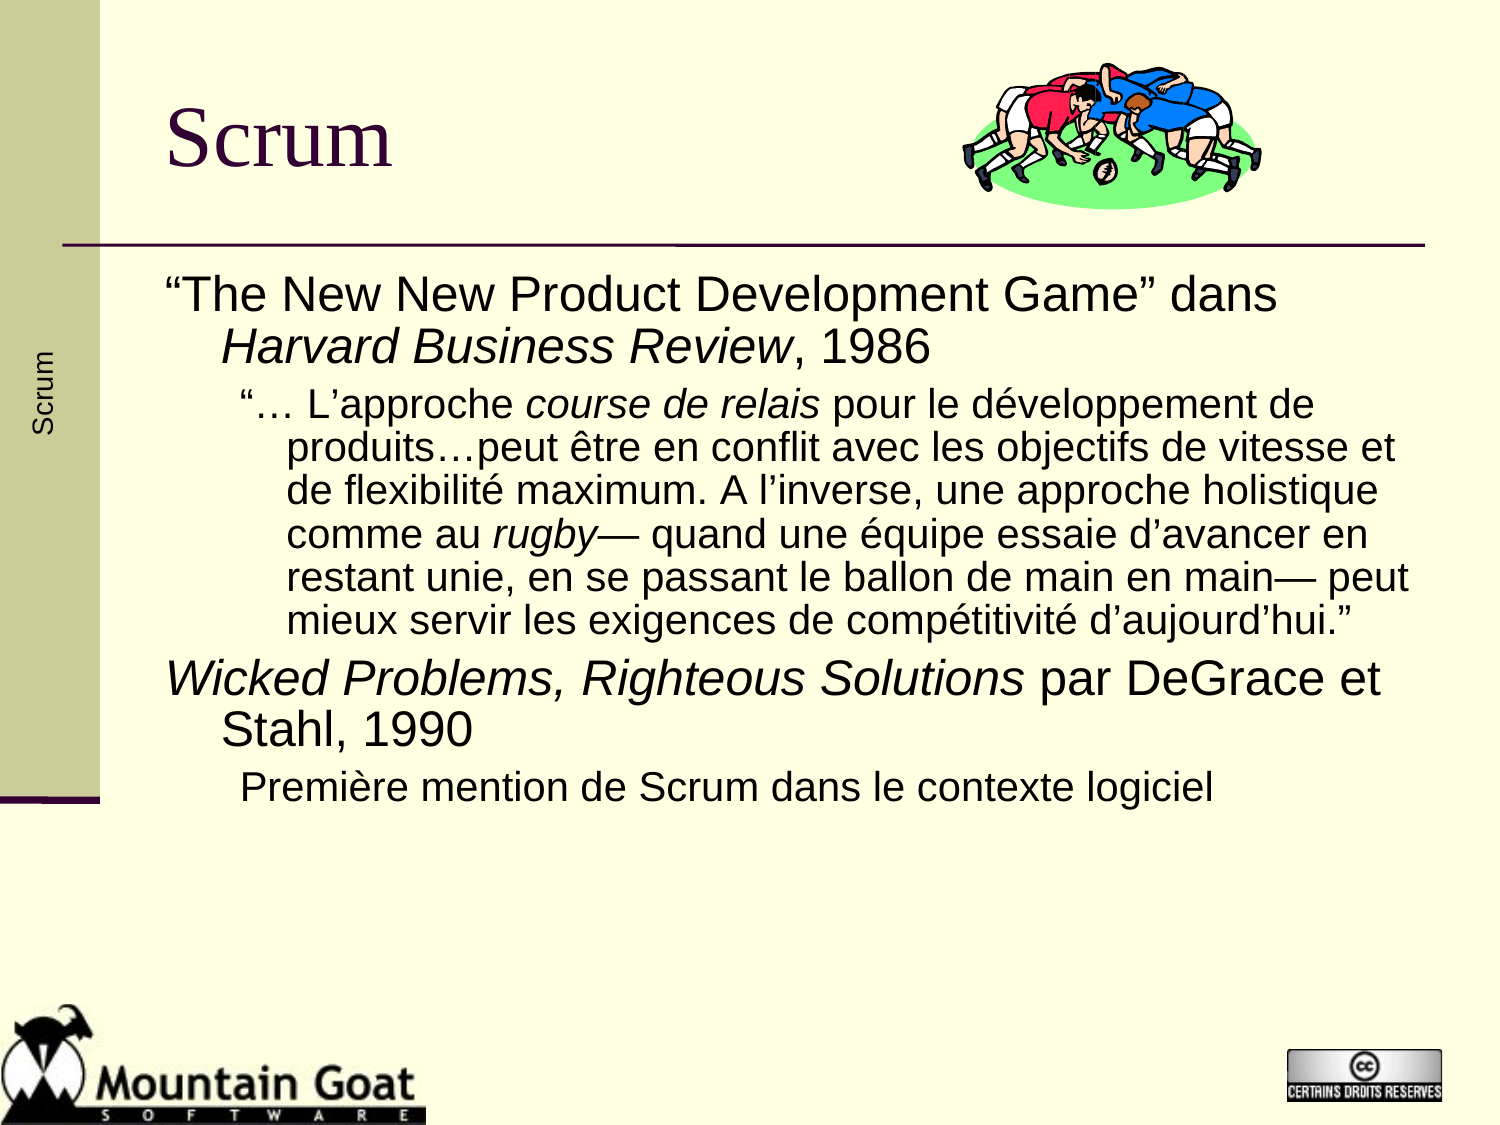

# Scrum
“The New New Product Development Game” dans Harvard Business Review, 1986
“… L’approche course de relais pour le développement de produits…peut être en conflit avec les objectifs de vitesse et de flexibilité maximum. A l’inverse, une approche holistique comme au rugby— quand une équipe essaie d’avancer en restant unie, en se passant le ballon de main en main— peut mieux servir les exigences de compétitivité d’aujourd’hui.”
Wicked Problems, Righteous Solutions par DeGrace et Stahl, 1990
Première mention de Scrum dans le contexte logiciel
Scrum